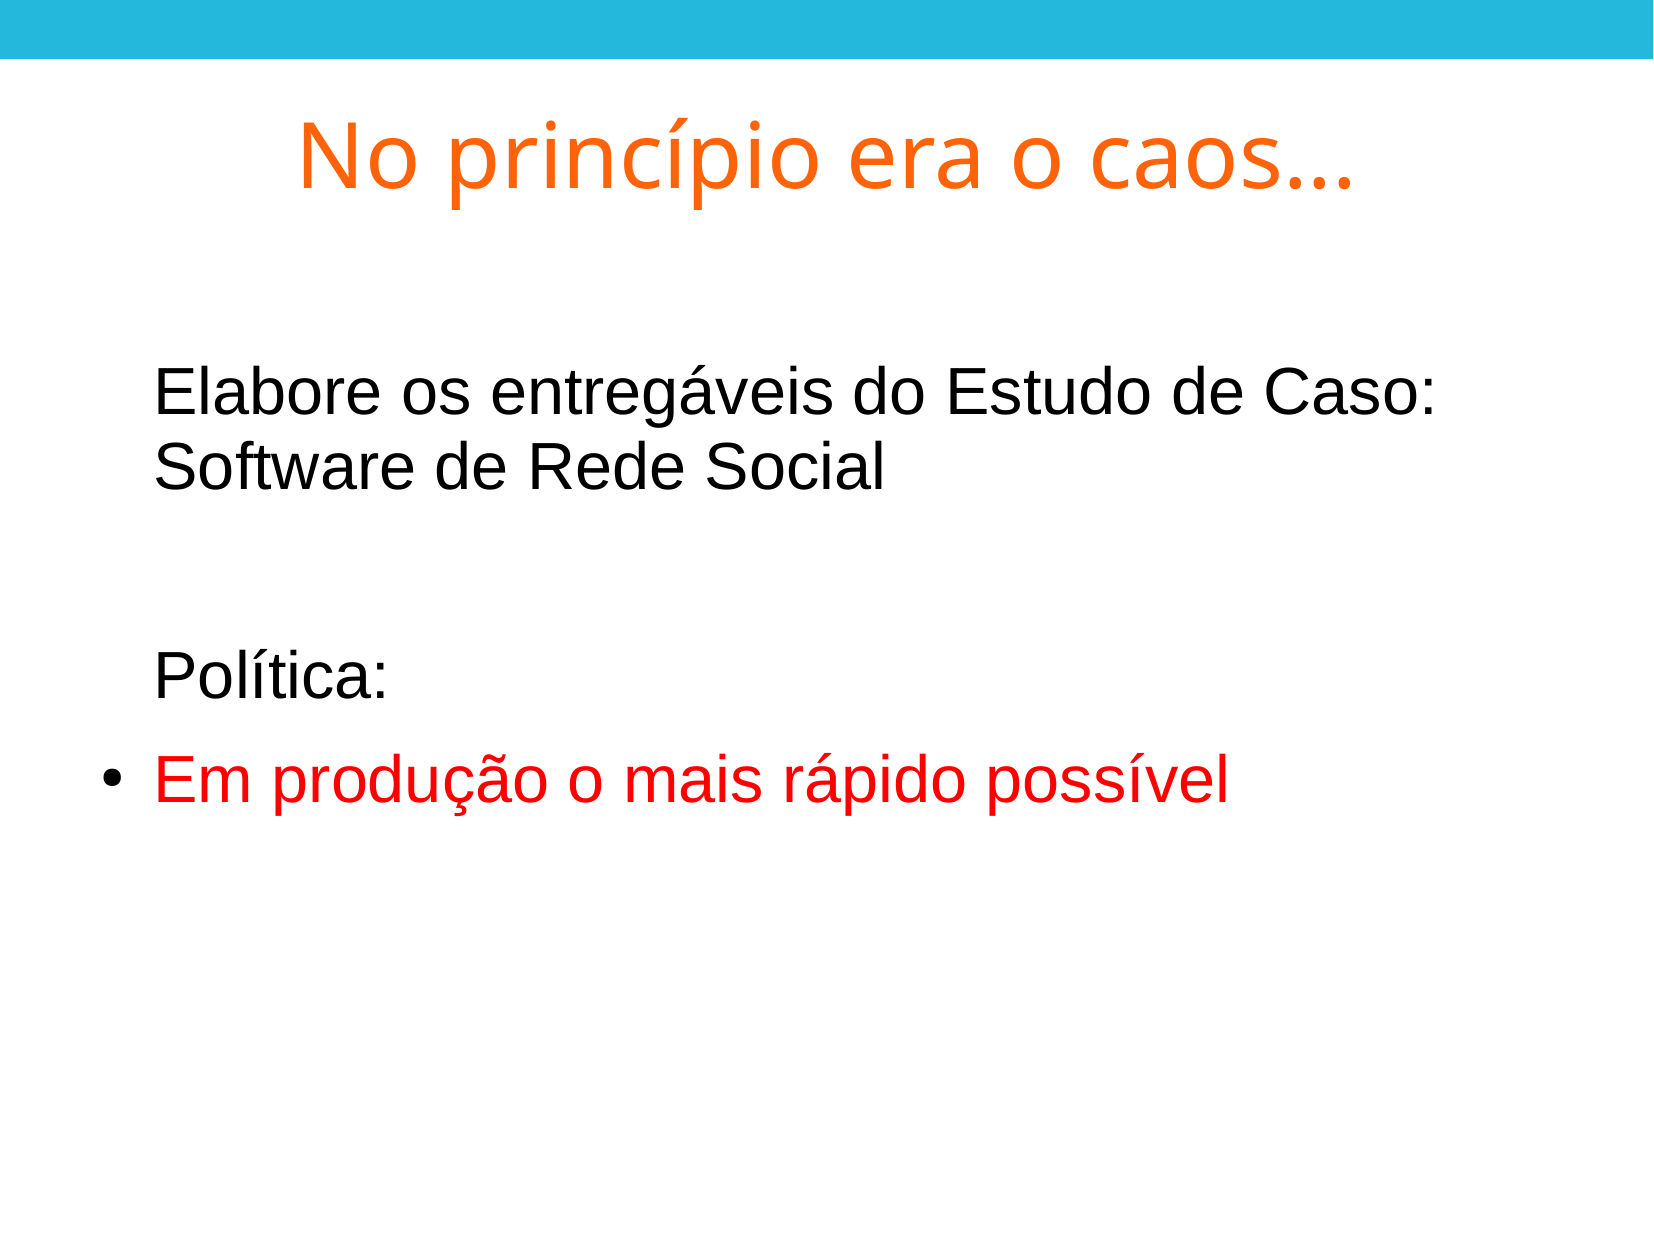

# No princípio era o caos...
Elabore os entregáveis do Estudo de Caso: Software de Rede Social
Política:
Em produção o mais rápido possível